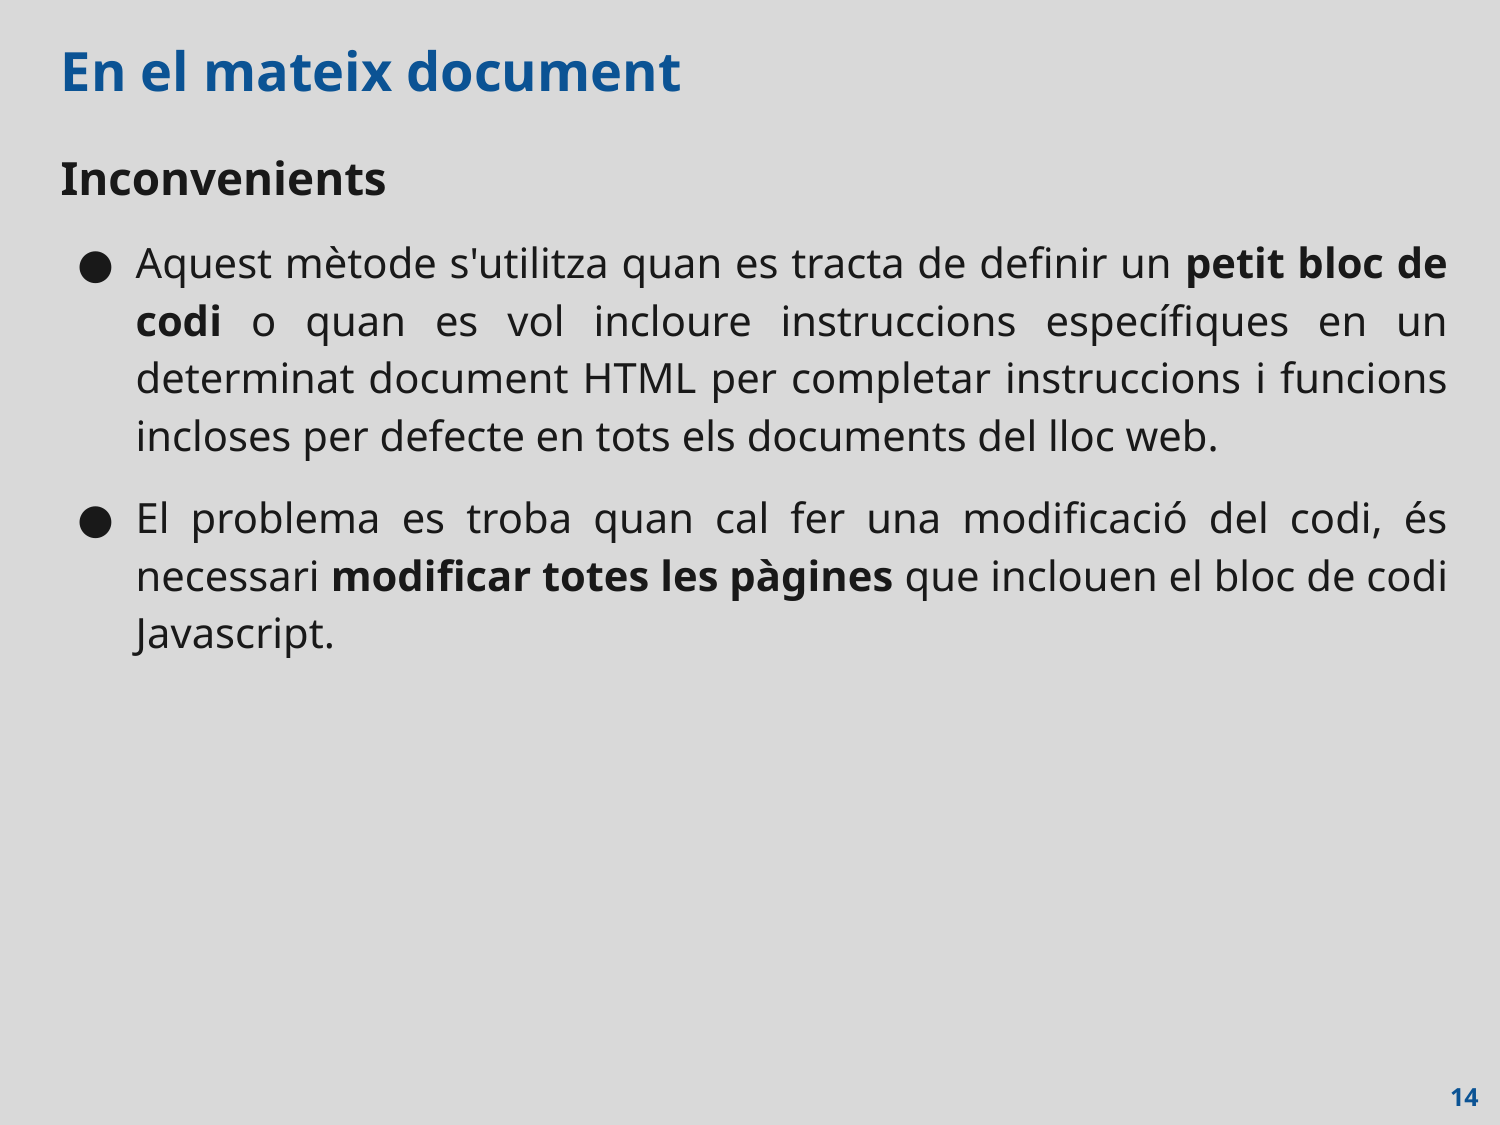

# En el mateix document
Inconvenients
Aquest mètode s'utilitza quan es tracta de definir un petit bloc de codi o quan es vol incloure instruccions específiques en un determinat document HTML per completar instruccions i funcions incloses per defecte en tots els documents del lloc web.
El problema es troba quan cal fer una modificació del codi, és necessari modificar totes les pàgines que inclouen el bloc de codi Javascript.